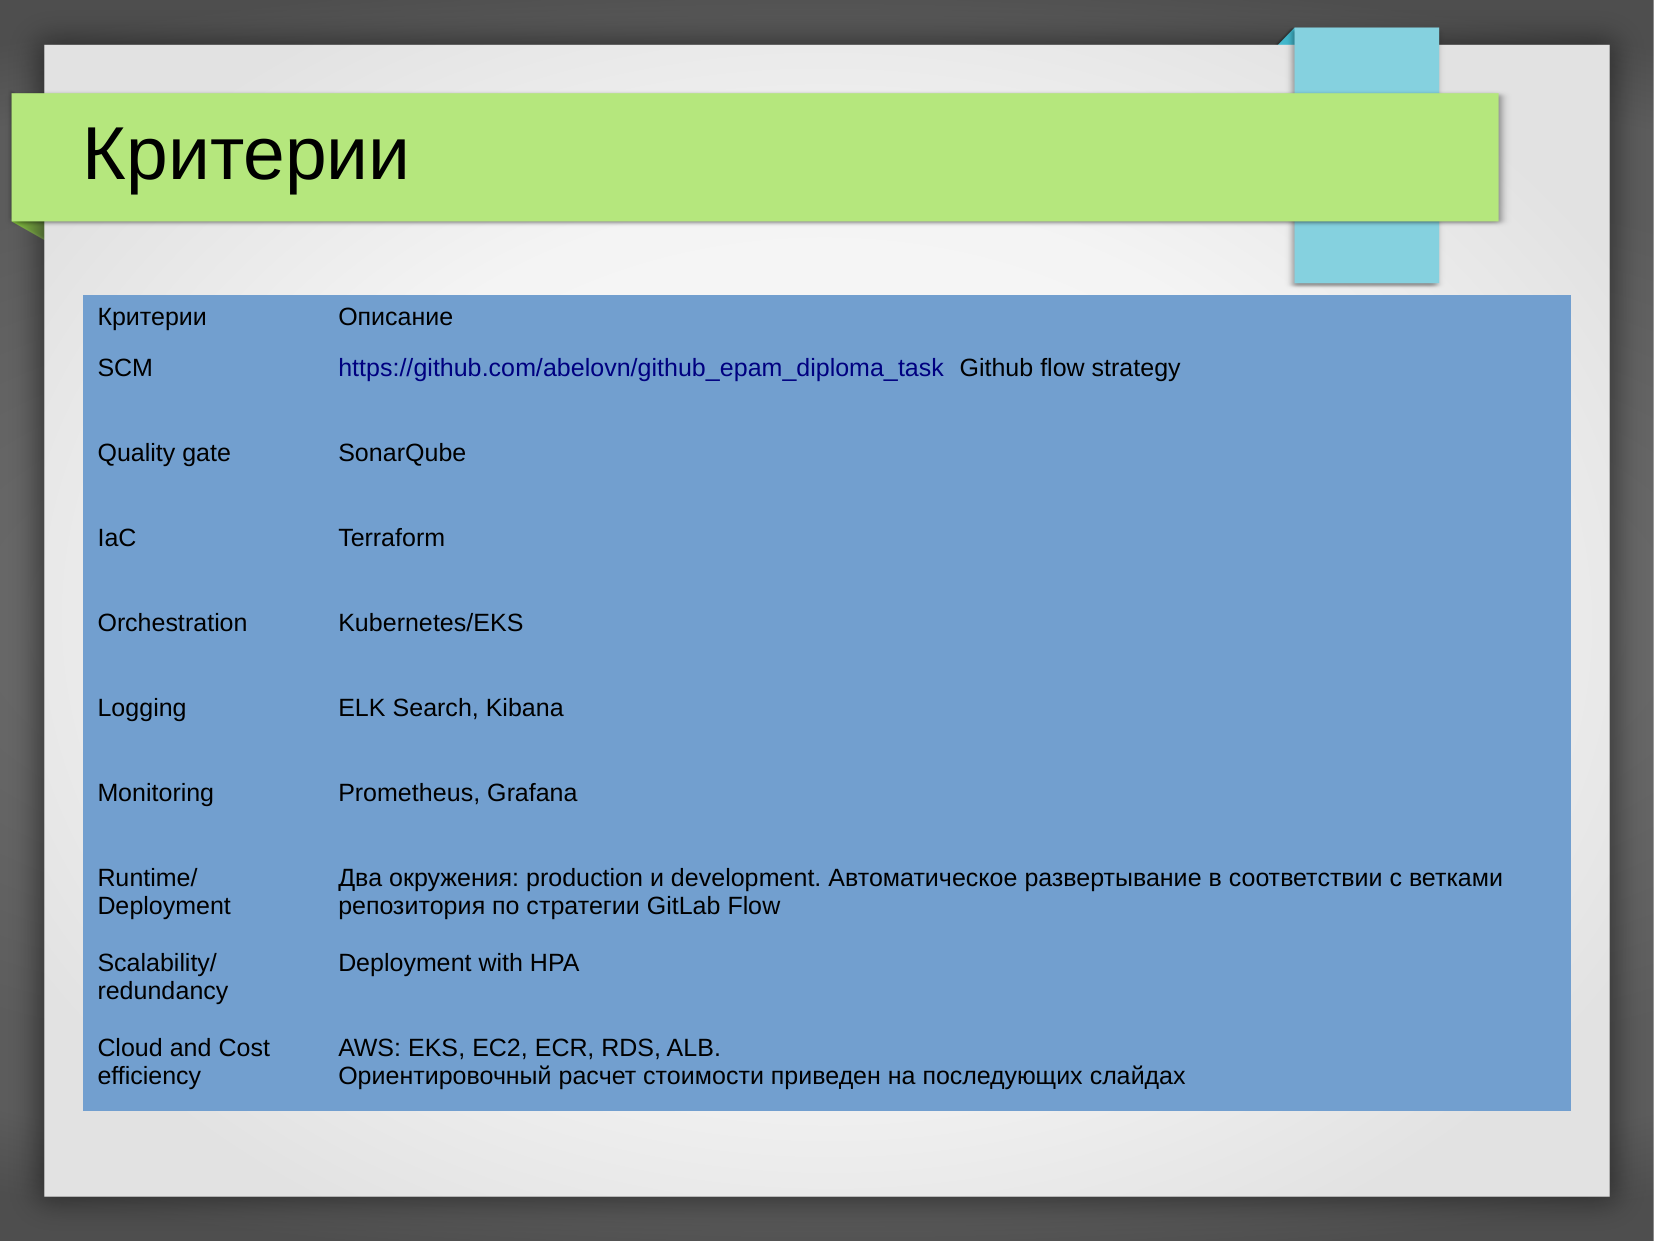

# Критерии
| Критерии | Описание |
| --- | --- |
| SCM | https://github.com/abelovn/github\_epam\_diploma\_task Github flow strategy |
| Quality gate | SonarQube |
| IaC | Terraform |
| Orchestration | Kubernetes/EKS |
| Logging | ELK Search, Kibana |
| Monitoring | Prometheus, Grafana |
| Runtime/Deployment | Два окружения: production и development. Автоматическое развертывание в соответствии с ветками репозитория по стратегии GitLab Flow |
| Scalability/redundancy | Deployment with HPA |
| Cloud and Cost efficiency | AWS: EKS, EC2, ECR, RDS, ALB. Ориентировочный расчет стоимости приведен на последующих слайдах |